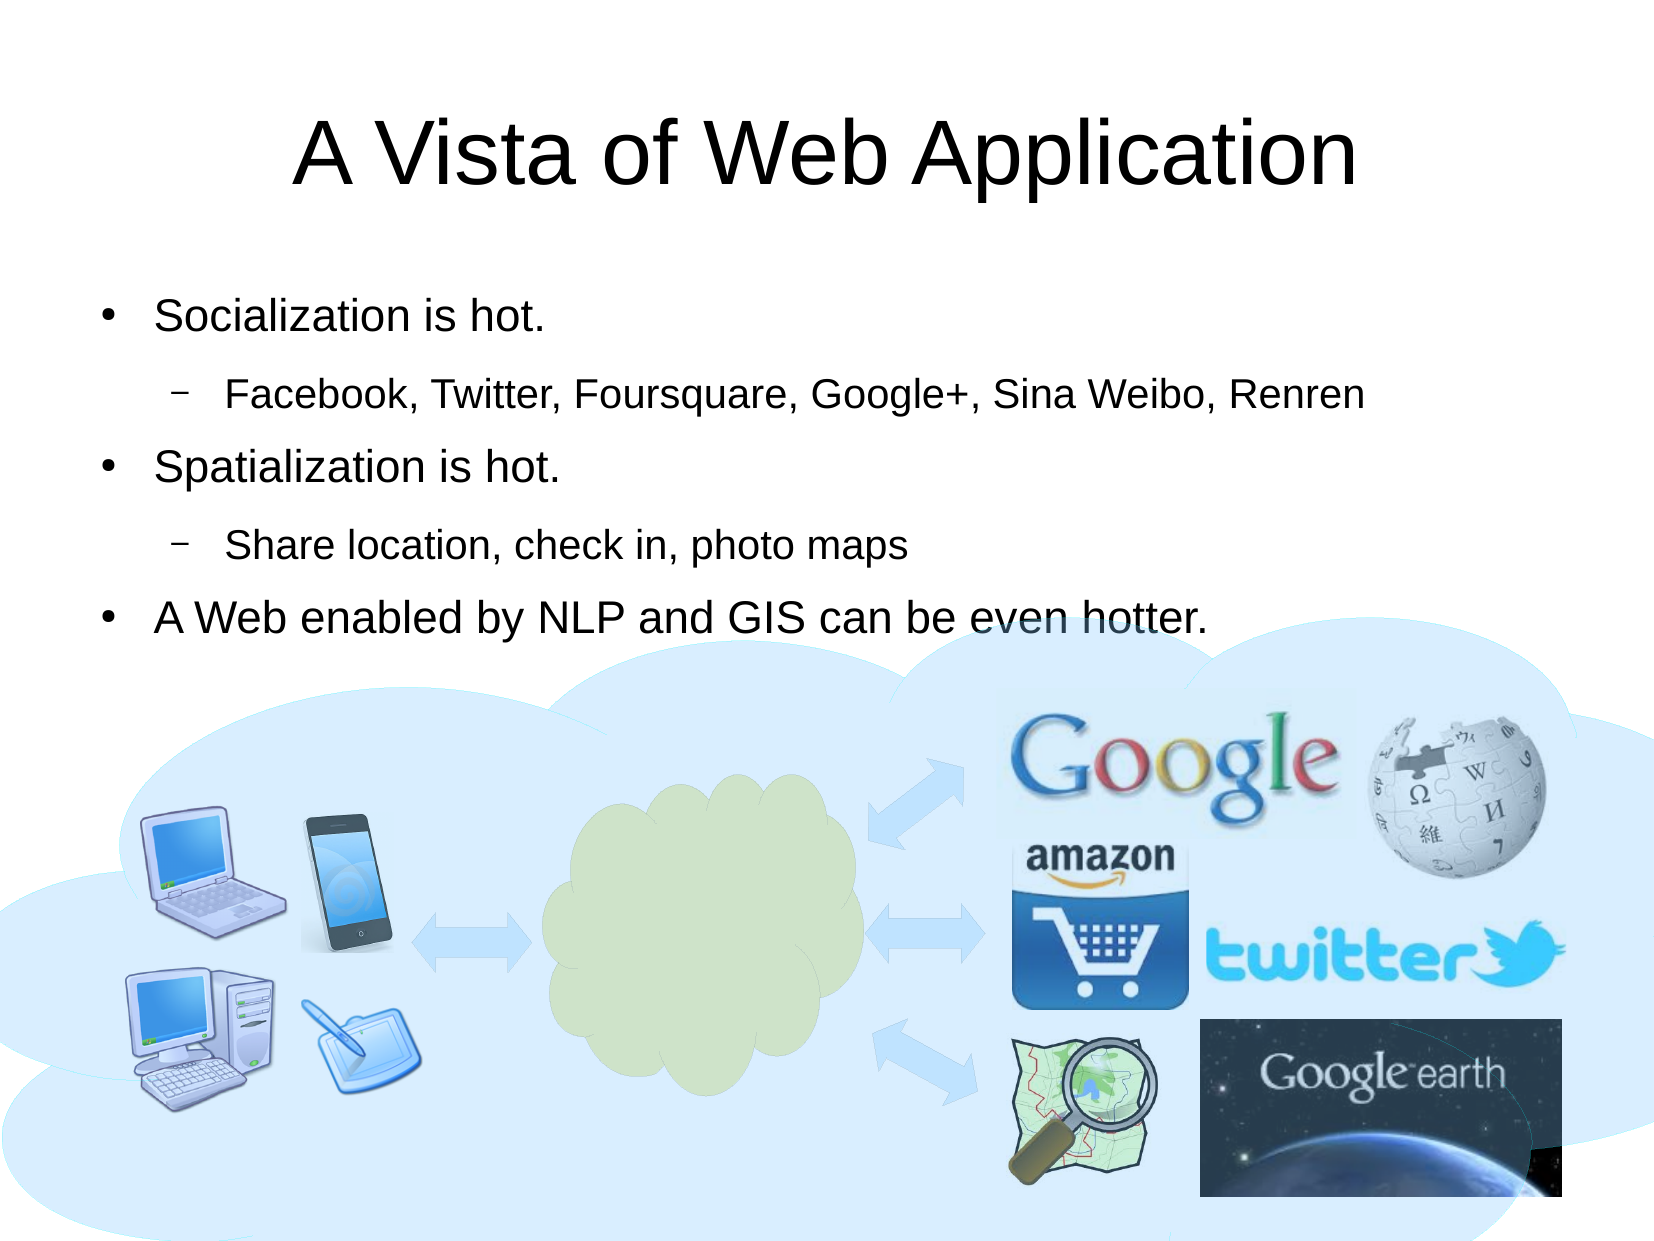

# A Vista of Web Application
Socialization is hot.
Facebook, Twitter, Foursquare, Google+, Sina Weibo, Renren
Spatialization is hot.
Share location, check in, photo maps
A Web enabled by NLP and GIS can be even hotter.